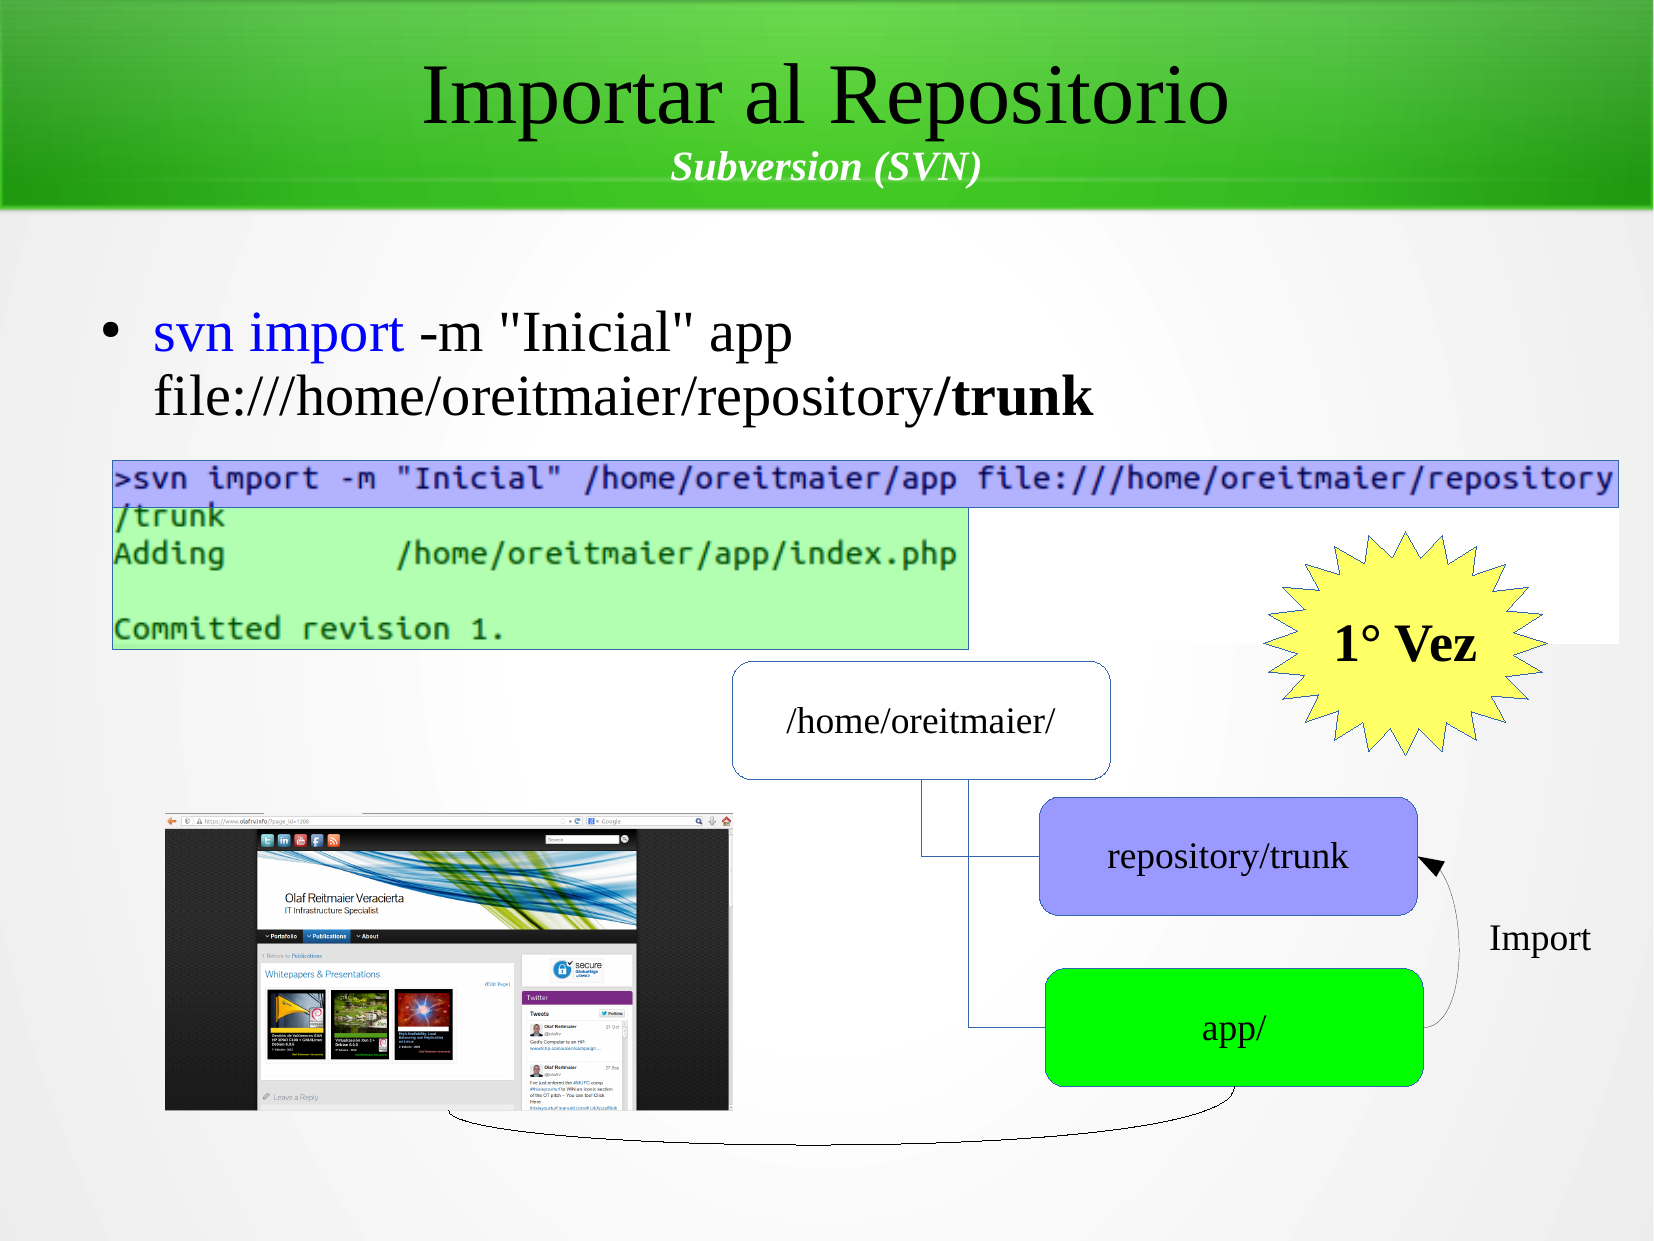

# Importar al Repositorio Subversion (SVN)
svn import -m "Inicial" app file:///home/oreitmaier/repository/trunk
1° Vez
/home/oreitmaier/
repository/trunk
Import
app/